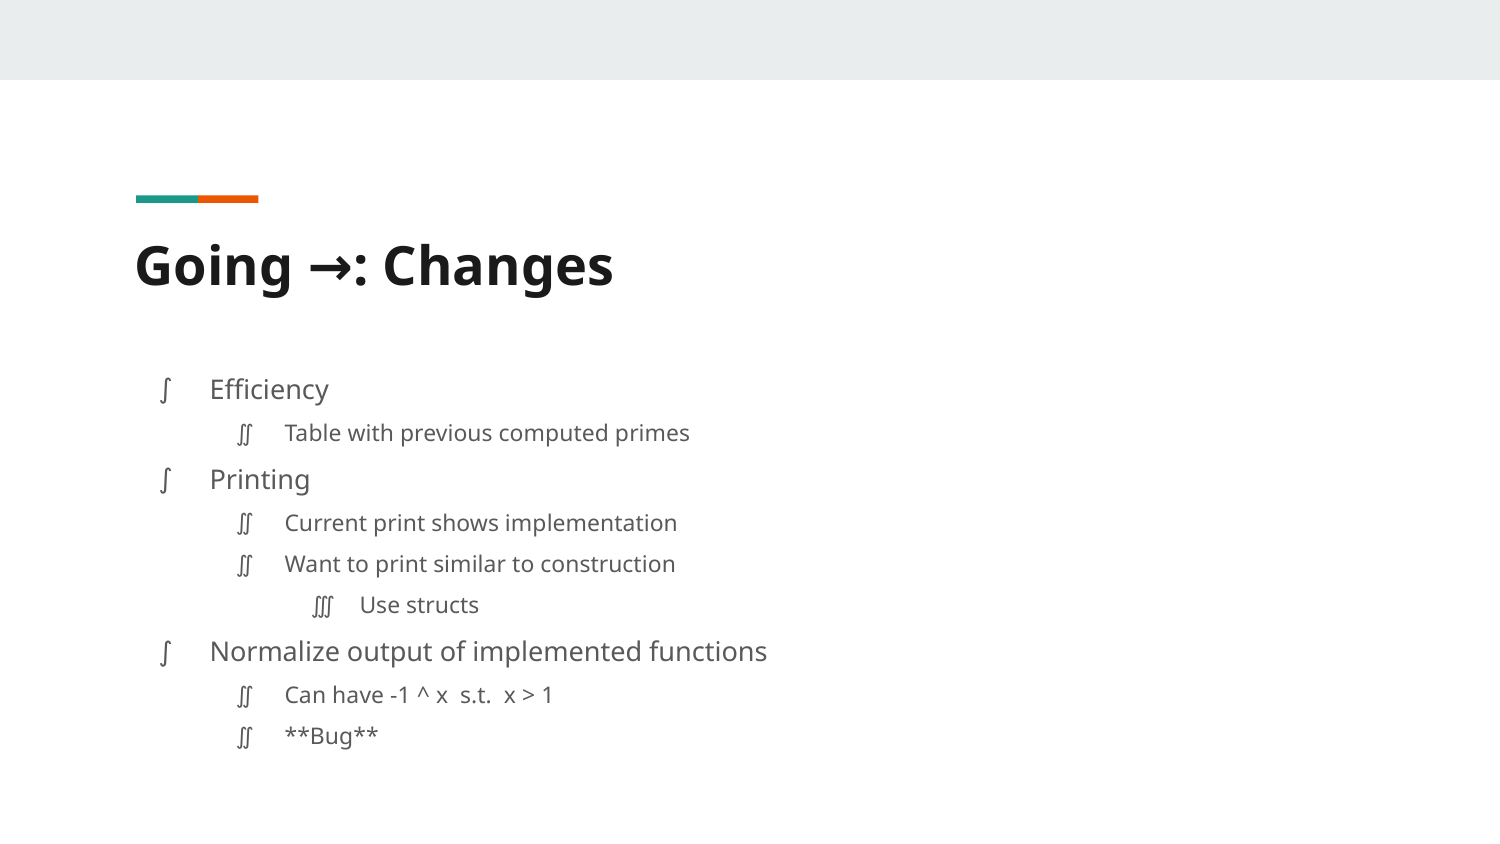

# Going →: Changes
Efficiency
Table with previous computed primes
Printing
Current print shows implementation
Want to print similar to construction
Use structs
Normalize output of implemented functions
Can have -1 ^ x s.t. x > 1
**Bug**